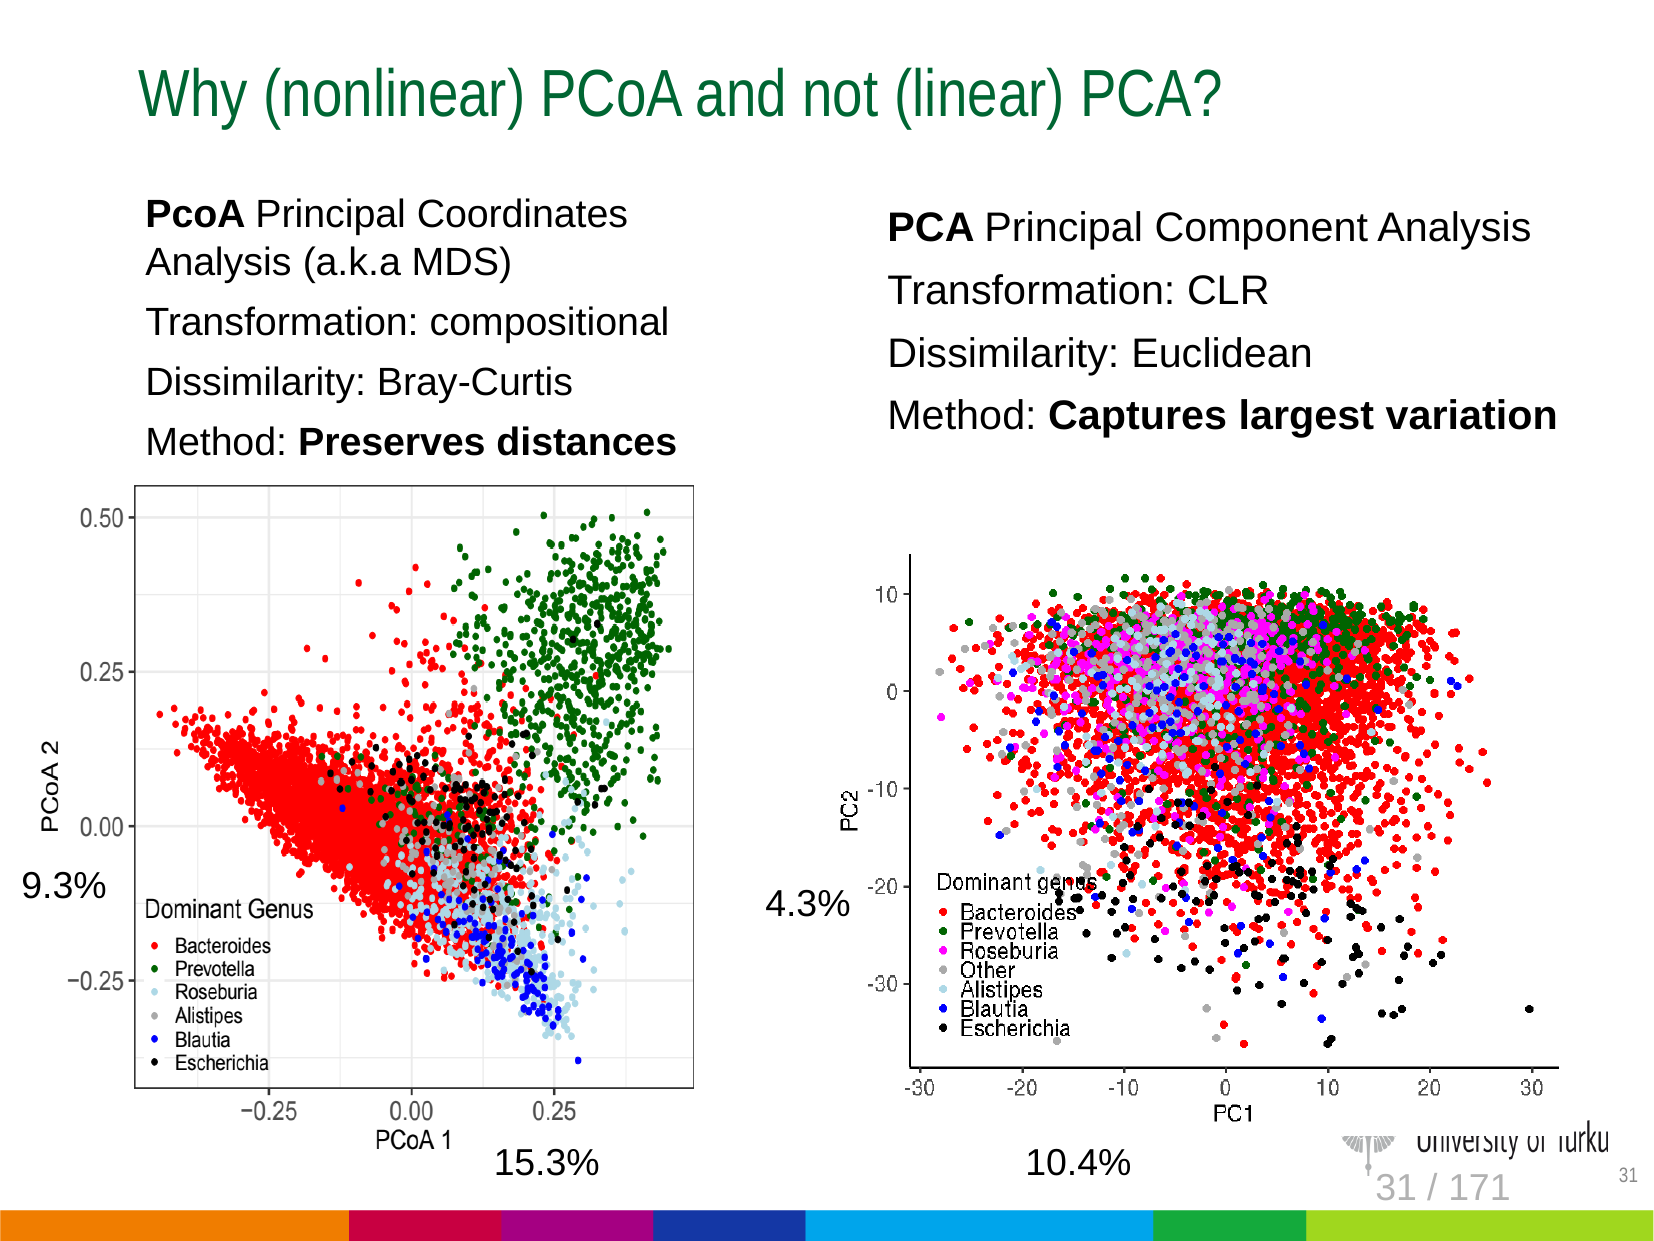

Why (nonlinear) PCoA and not (linear) PCA?
PcoA Principal Coordinates Analysis (a.k.a MDS)
Transformation: compositional
Dissimilarity: Bray-Curtis
Method: Preserves distances
PCA Principal Component Analysis
Transformation: CLR
Dissimilarity: Euclidean
Method: Captures largest variation
9.3%
4.3%
# 15.3%
10.4%
31